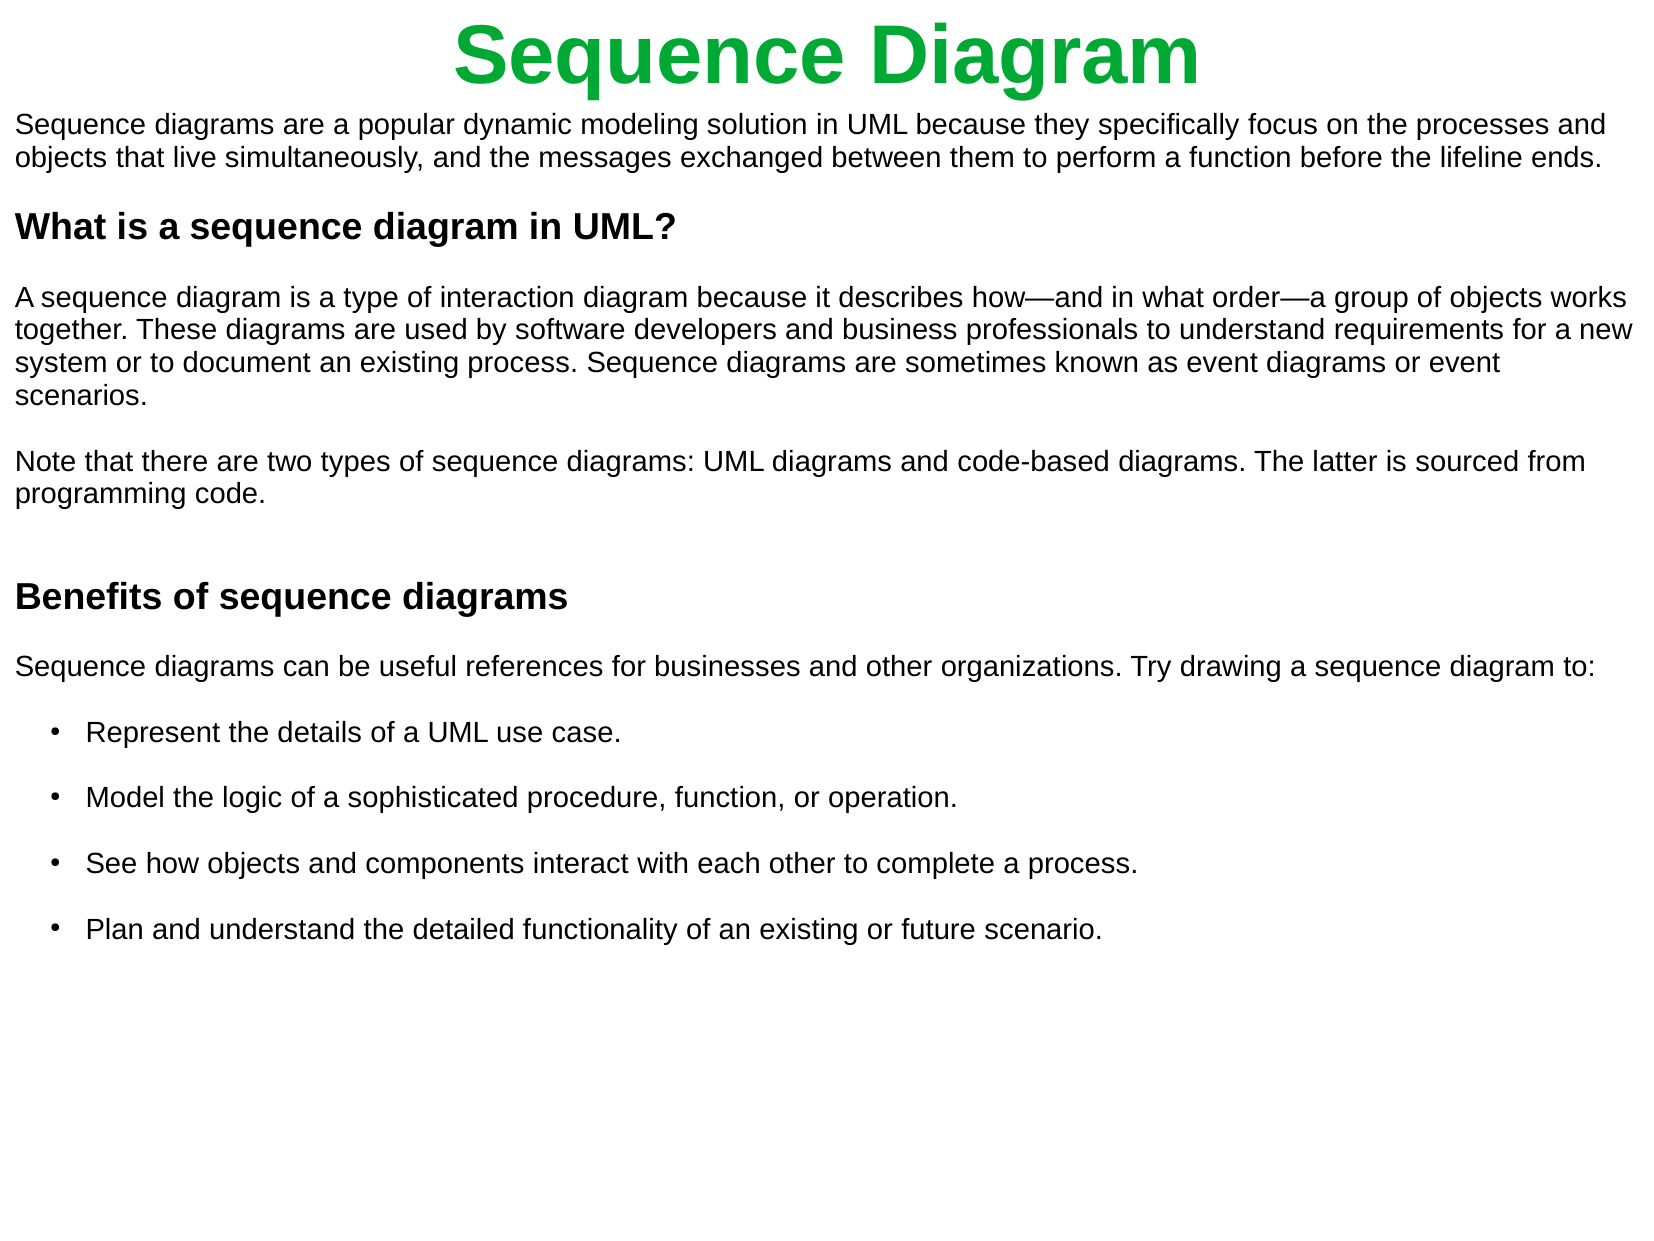

# Sequence Diagram
Sequence diagrams are a popular dynamic modeling solution in UML because they specifically focus on the processes and objects that live simultaneously, and the messages exchanged between them to perform a function before the lifeline ends.
What is a sequence diagram in UML?
A sequence diagram is a type of interaction diagram because it describes how—and in what order—a group of objects works together. These diagrams are used by software developers and business professionals to understand requirements for a new system or to document an existing process. Sequence diagrams are sometimes known as event diagrams or event scenarios.
Note that there are two types of sequence diagrams: UML diagrams and code-based diagrams. The latter is sourced from programming code.
Benefits of sequence diagrams
Sequence diagrams can be useful references for businesses and other organizations. Try drawing a sequence diagram to:
Represent the details of a UML use case.
Model the logic of a sophisticated procedure, function, or operation.
See how objects and components interact with each other to complete a process.
Plan and understand the detailed functionality of an existing or future scenario.